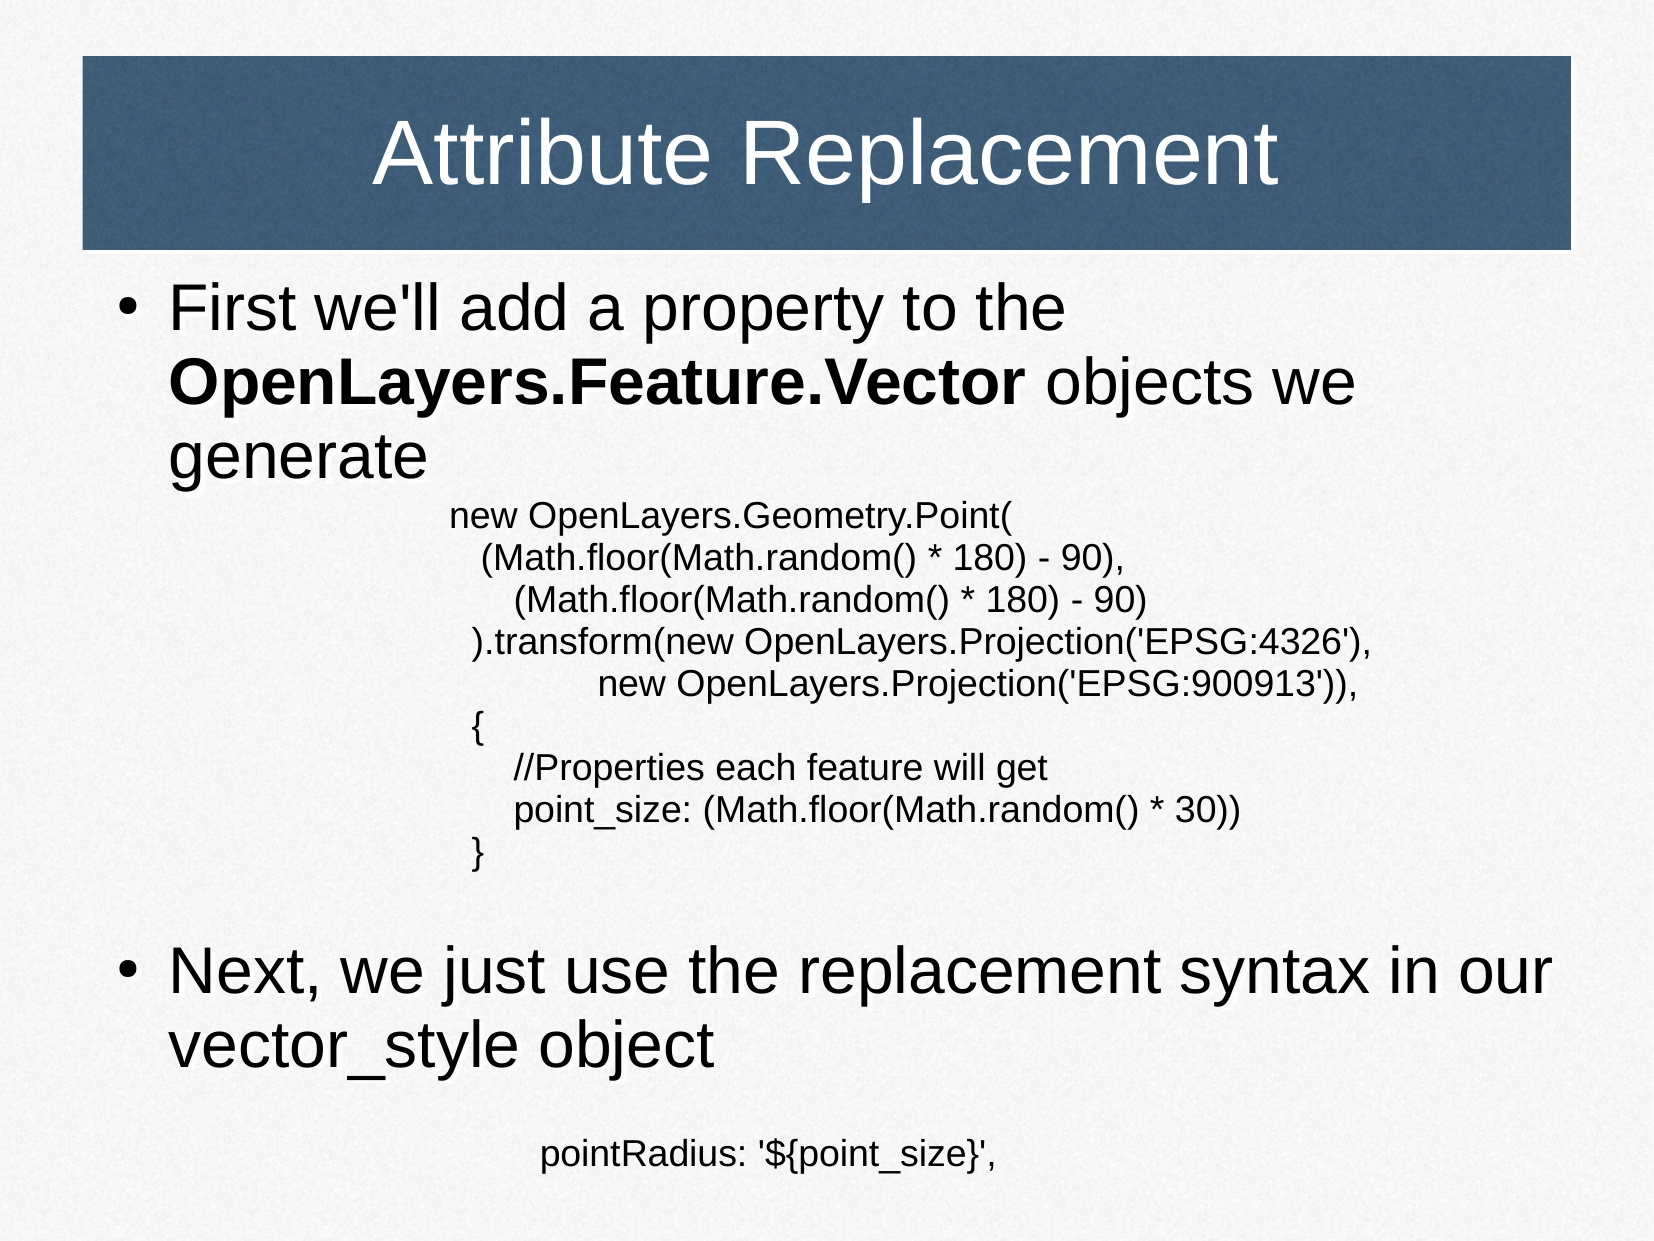

# Attribute Replacement
First we'll add a property to the OpenLayers.Feature.Vector objects we generate
Next, we just use the replacement syntax in our vector_style object
 new OpenLayers.Geometry.Point(
 (Math.floor(Math.random() * 180) - 90),
	 (Math.floor(Math.random() * 180) - 90)
	 ).transform(new OpenLayers.Projection('EPSG:4326'),
	 new OpenLayers.Projection('EPSG:900913')),
	 {
	 //Properties each feature will get
	 point_size: (Math.floor(Math.random() * 30))
	 }
pointRadius: '${point_size}',